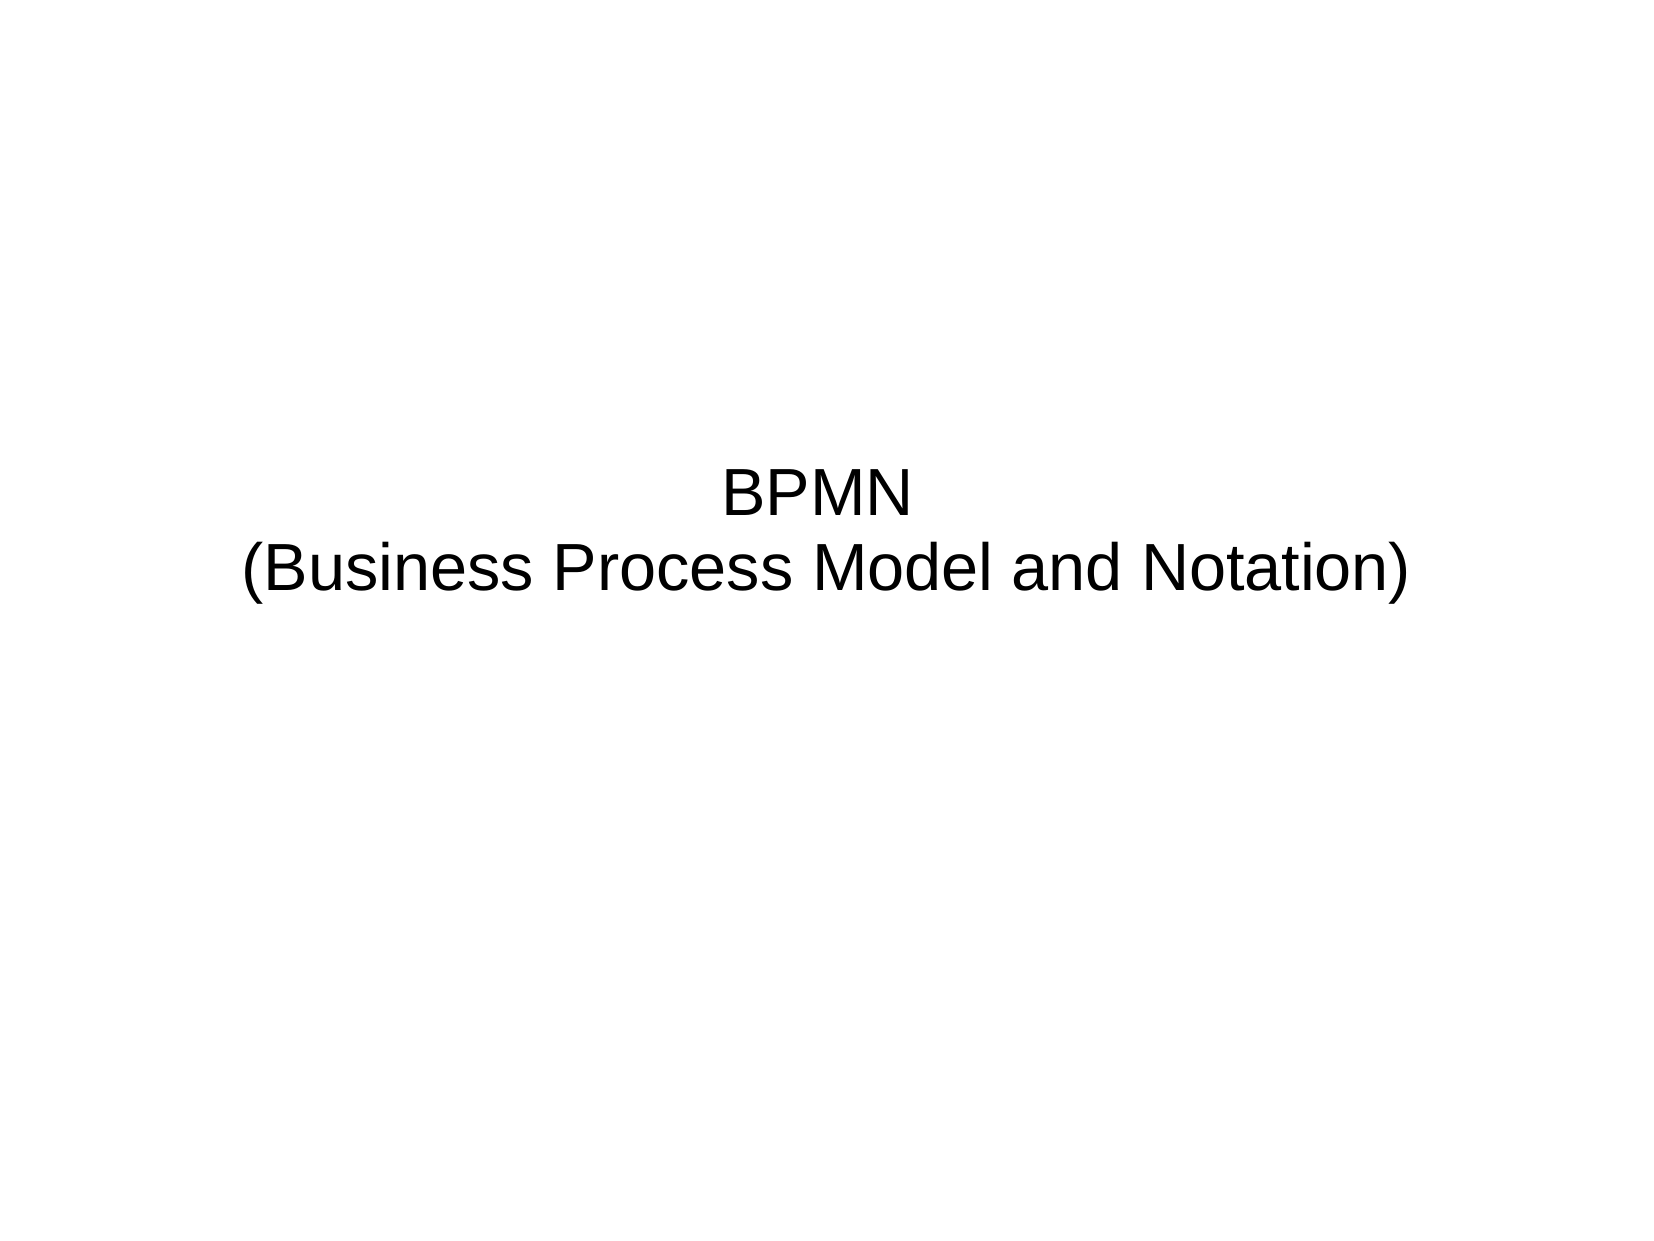

# BPMN
(Business Process Model and Notation)